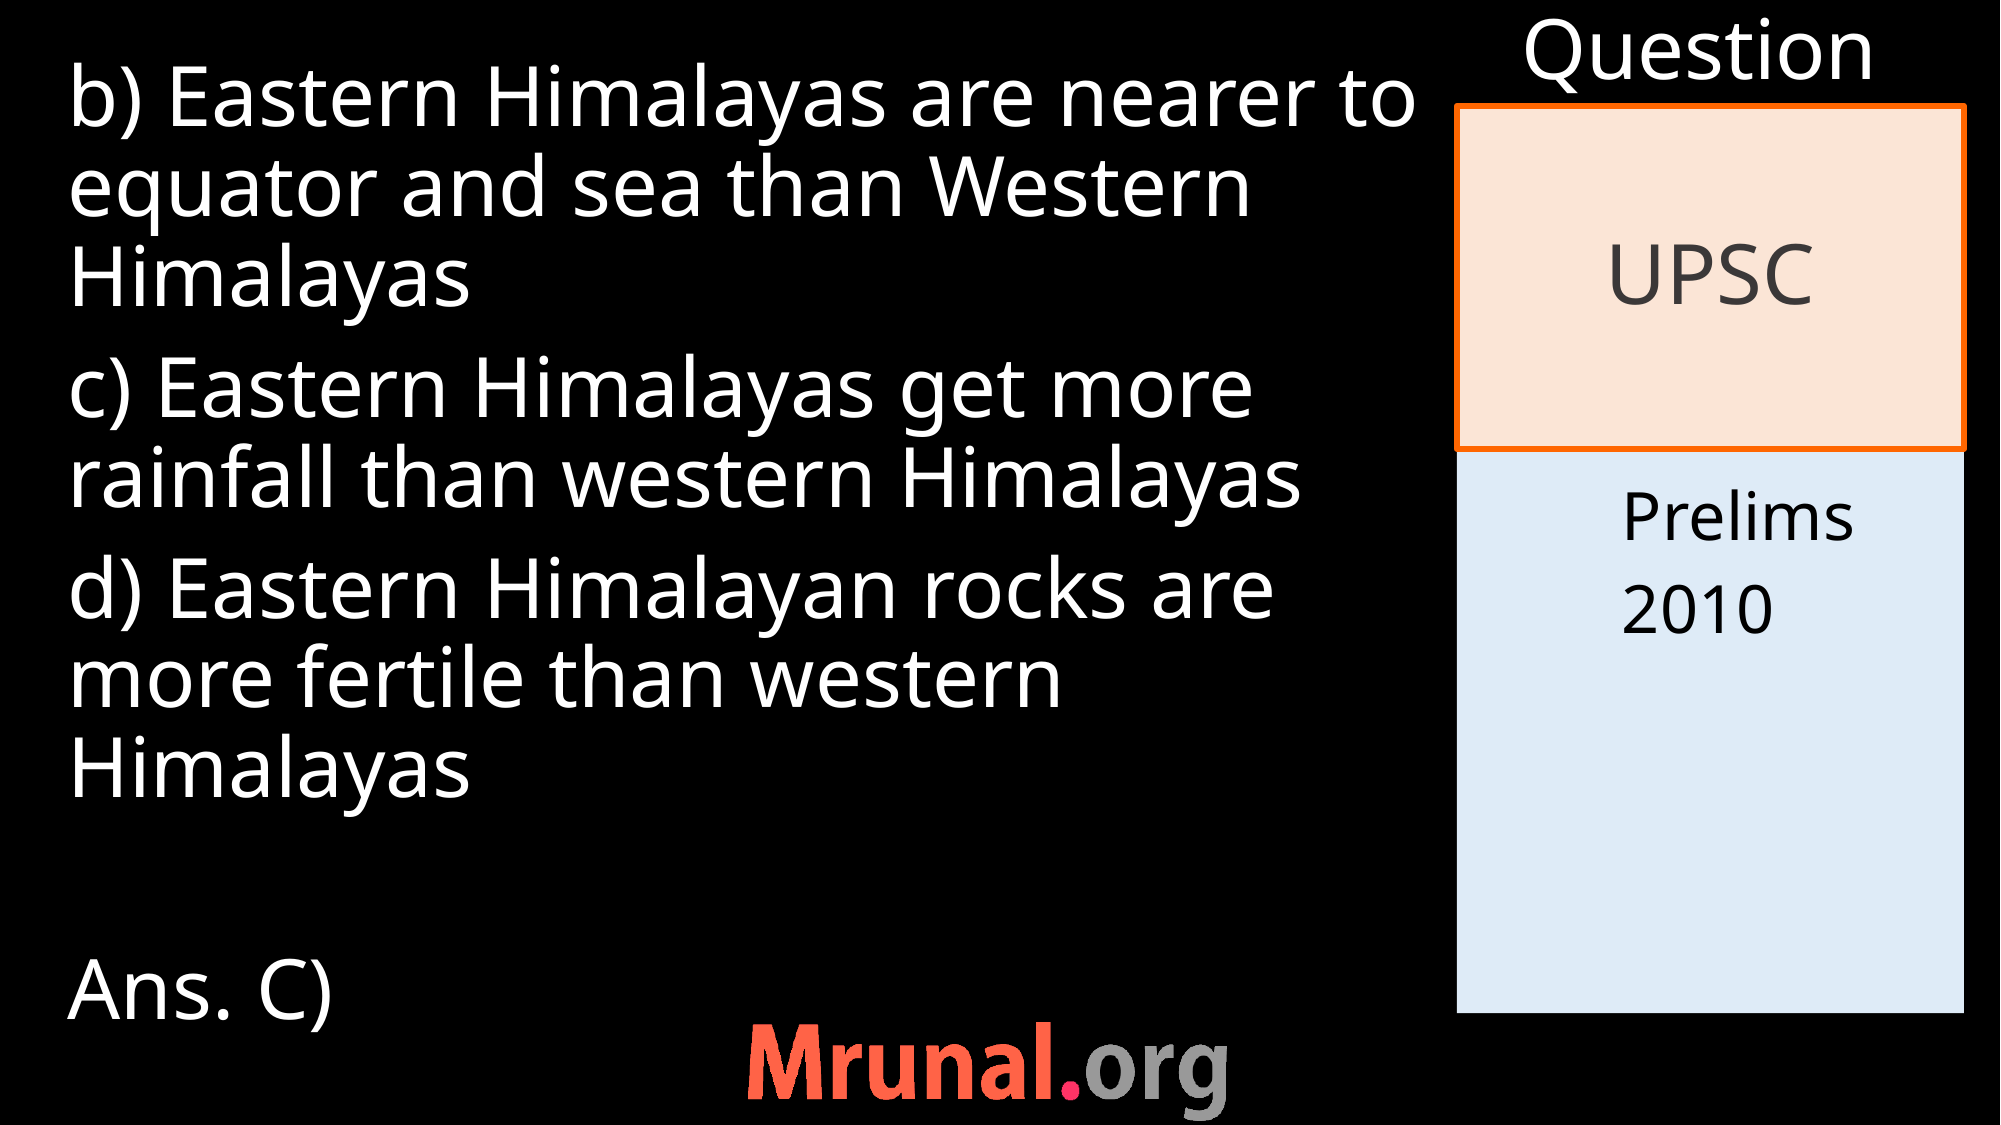

Question
b) Eastern Himalayas are nearer to equator and sea than Western Himalayas
c) Eastern Himalayas get more rainfall than western Himalayas
d) Eastern Himalayan rocks are more fertile than western Himalayas
Ans. C)
UPSC
# Prelims
	2010